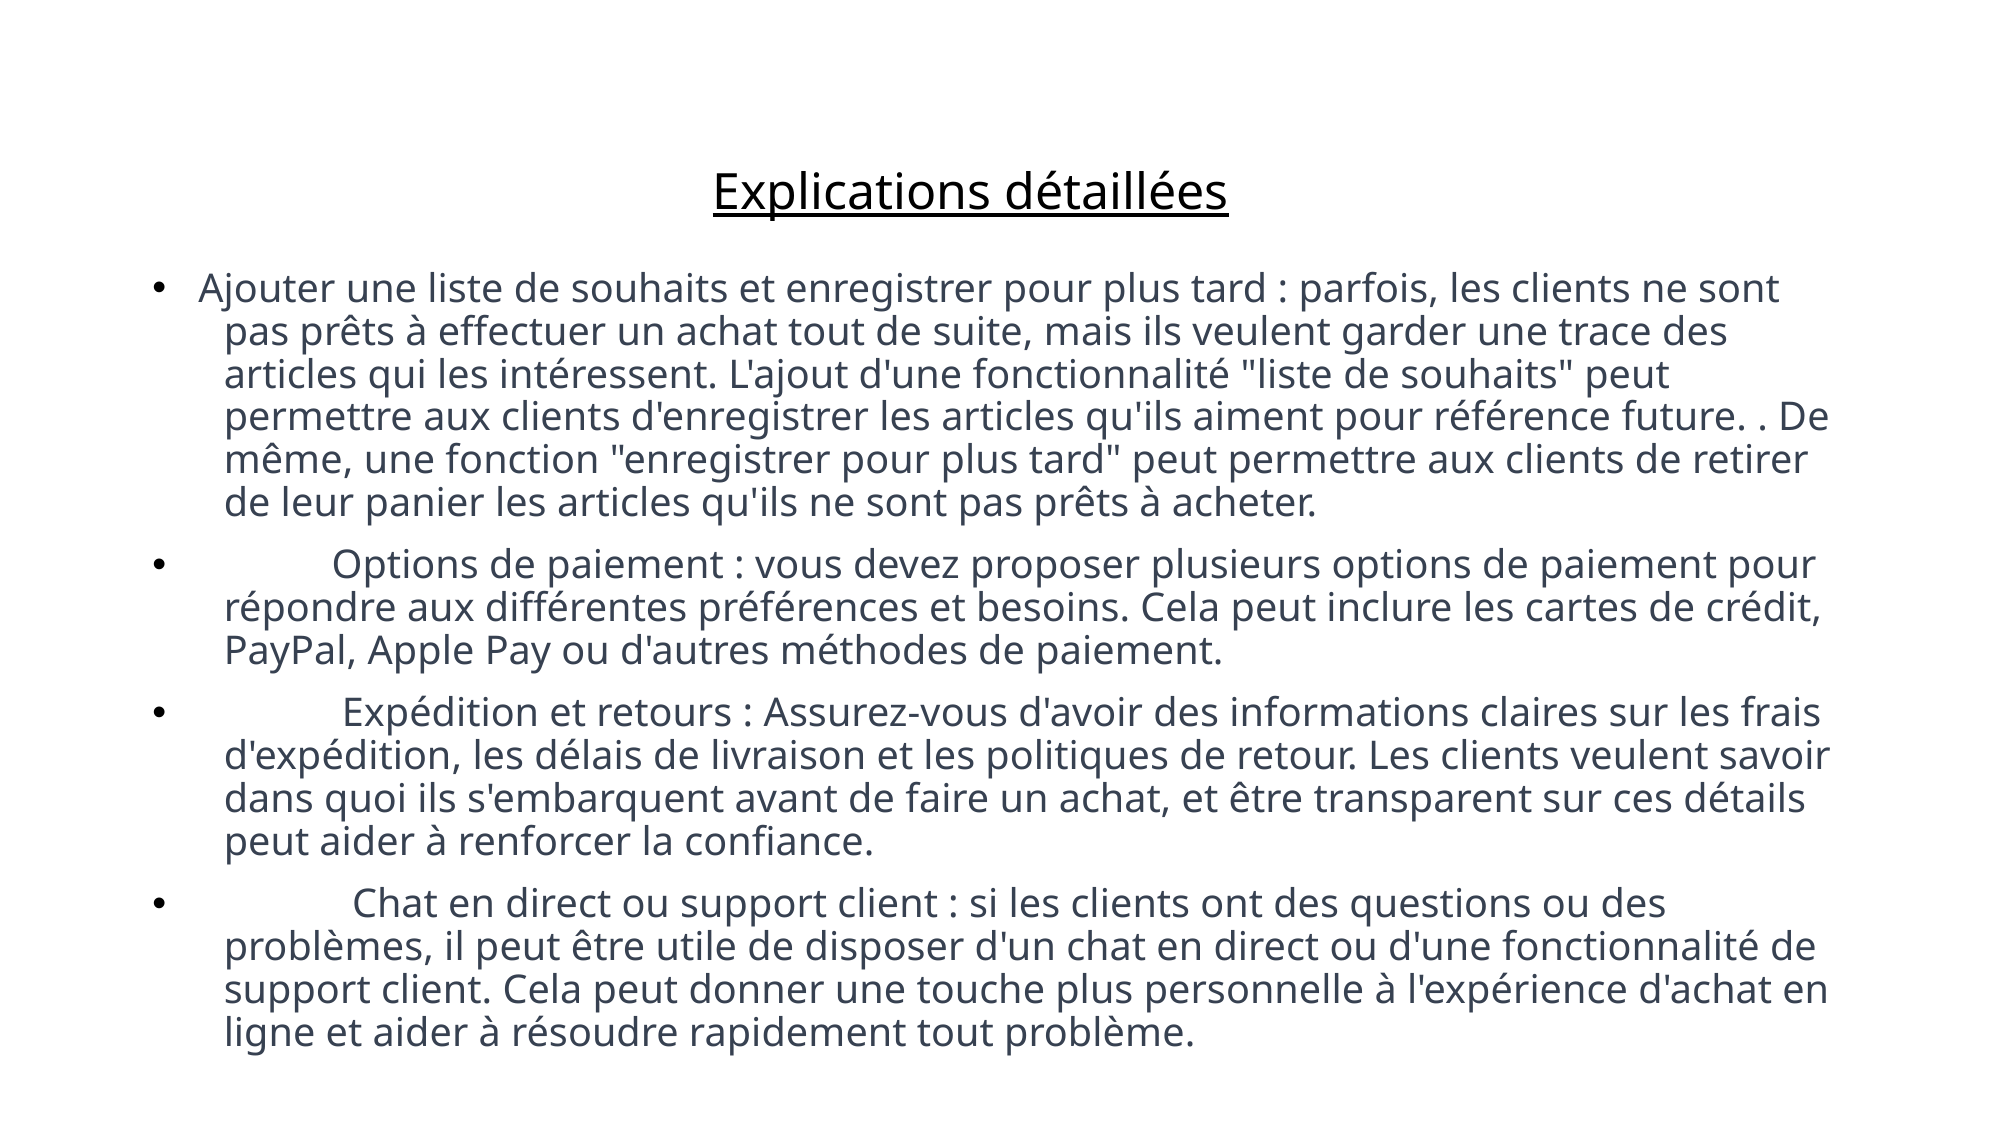

# Explications détaillées
 Ajouter une liste de souhaits et enregistrer pour plus tard : parfois, les clients ne sont pas prêts à effectuer un achat tout de suite, mais ils veulent garder une trace des articles qui les intéressent. L'ajout d'une fonctionnalité "liste de souhaits" peut permettre aux clients d'enregistrer les articles qu'ils aiment pour référence future. . De même, une fonction "enregistrer pour plus tard" peut permettre aux clients de retirer de leur panier les articles qu'ils ne sont pas prêts à acheter.
 Options de paiement : vous devez proposer plusieurs options de paiement pour répondre aux différentes préférences et besoins. Cela peut inclure les cartes de crédit, PayPal, Apple Pay ou d'autres méthodes de paiement.
 Expédition et retours : Assurez-vous d'avoir des informations claires sur les frais d'expédition, les délais de livraison et les politiques de retour. Les clients veulent savoir dans quoi ils s'embarquent avant de faire un achat, et être transparent sur ces détails peut aider à renforcer la confiance.
 Chat en direct ou support client : si les clients ont des questions ou des problèmes, il peut être utile de disposer d'un chat en direct ou d'une fonctionnalité de support client. Cela peut donner une touche plus personnelle à l'expérience d'achat en ligne et aider à résoudre rapidement tout problème.